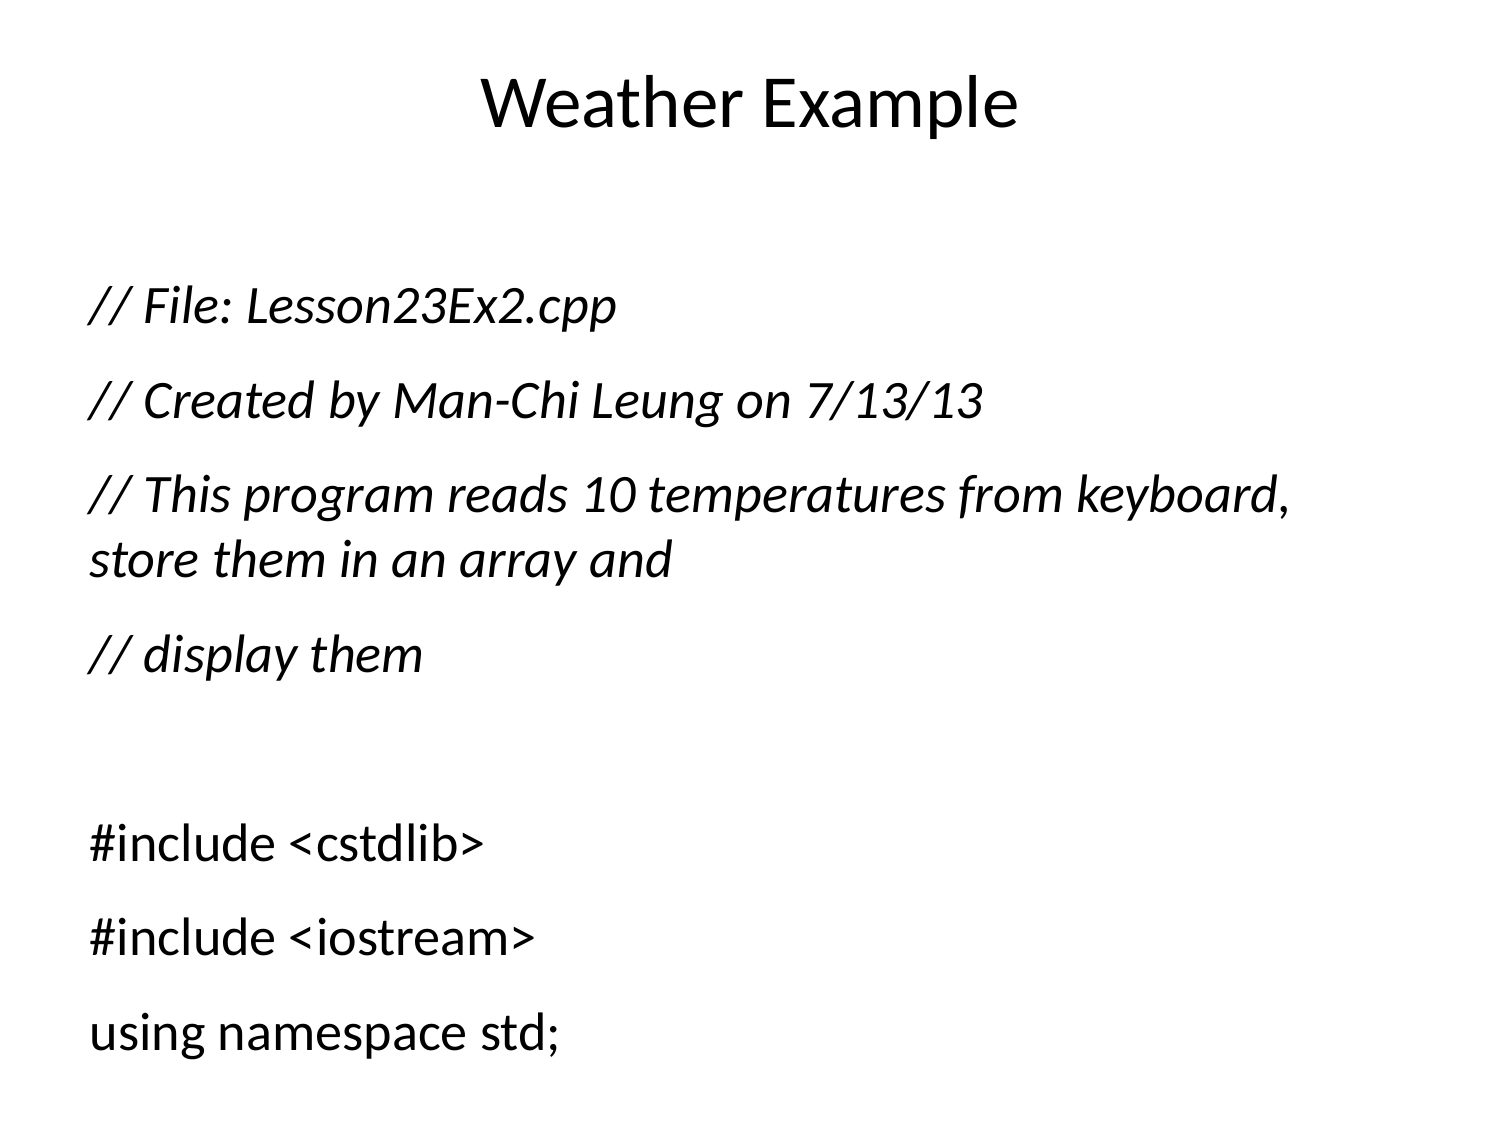

# Weather Example
// File: Lesson23Ex2.cpp
// Created by Man-Chi Leung on 7/13/13
// This program reads 10 temperatures from keyboard, store them in an array and
// display them
#include <cstdlib>
#include <iostream>
using namespace std;